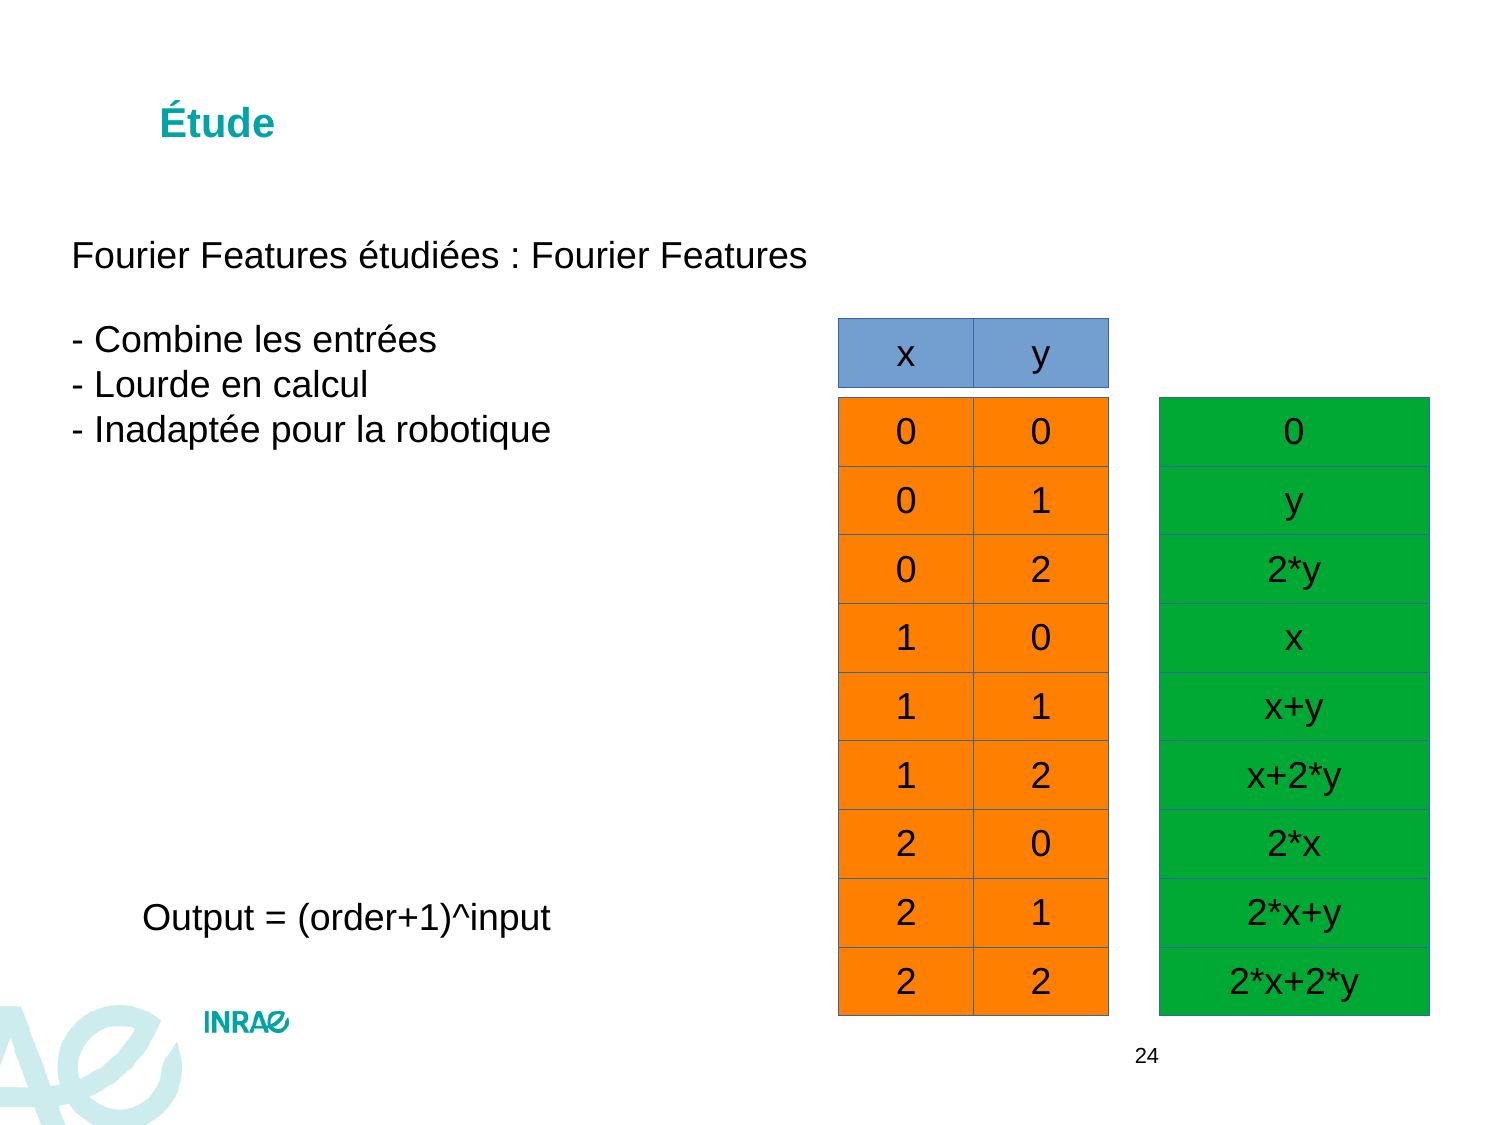

Étude
Fourier Features étudiées : Fourier Features
- Combine les entrées
- Lourde en calcul
- Inadaptée pour la robotique
x
y
0
0
0
0
1
y
0
2
2*y
1
0
x
1
1
x+y
1
2
x+2*y
2
0
2*x
2
1
2*x+y
Output = (order+1)^input
2
2
2*x+2*y